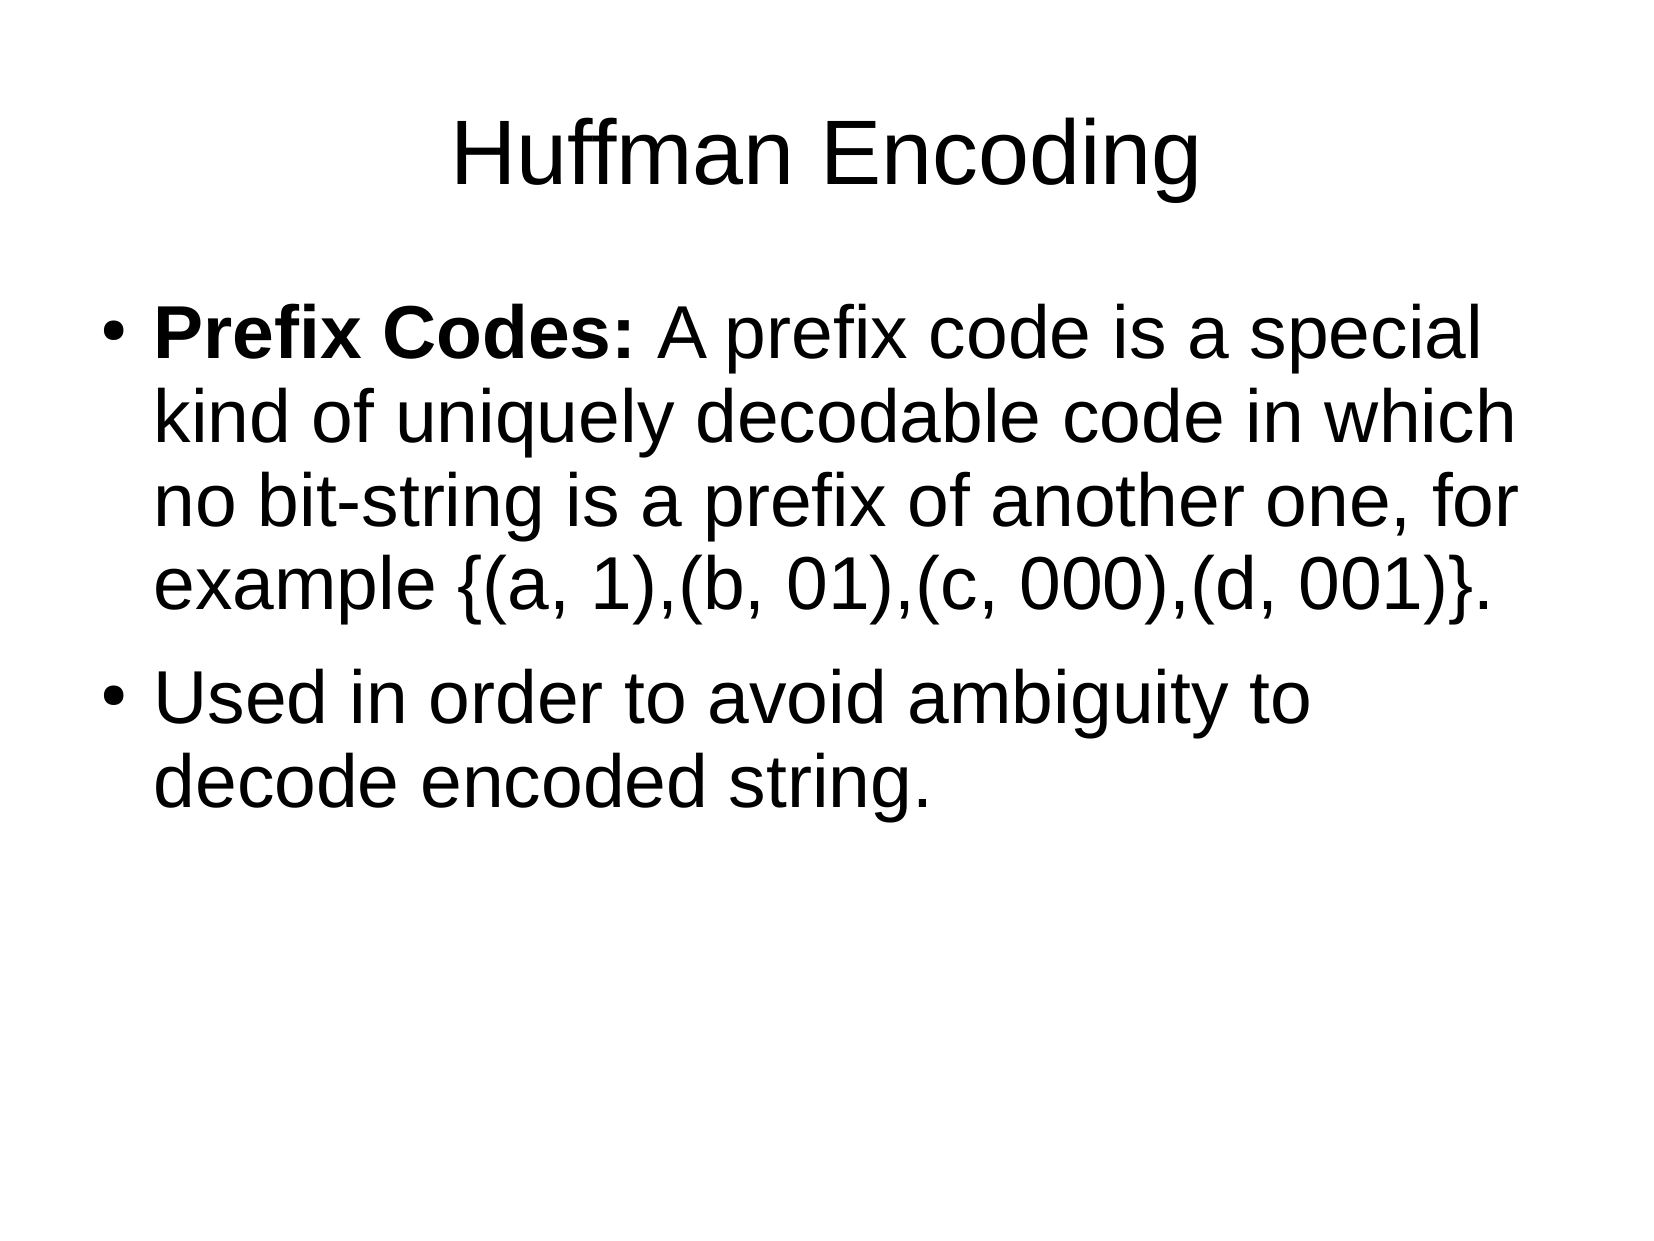

# Huffman Encoding
Prefix Codes: A preﬁx code is a special kind of uniquely decodable code in which no bit-string is a preﬁx of another one, for example {(a, 1),(b, 01),(c, 000),(d, 001)}.
Used in order to avoid ambiguity to decode encoded string.